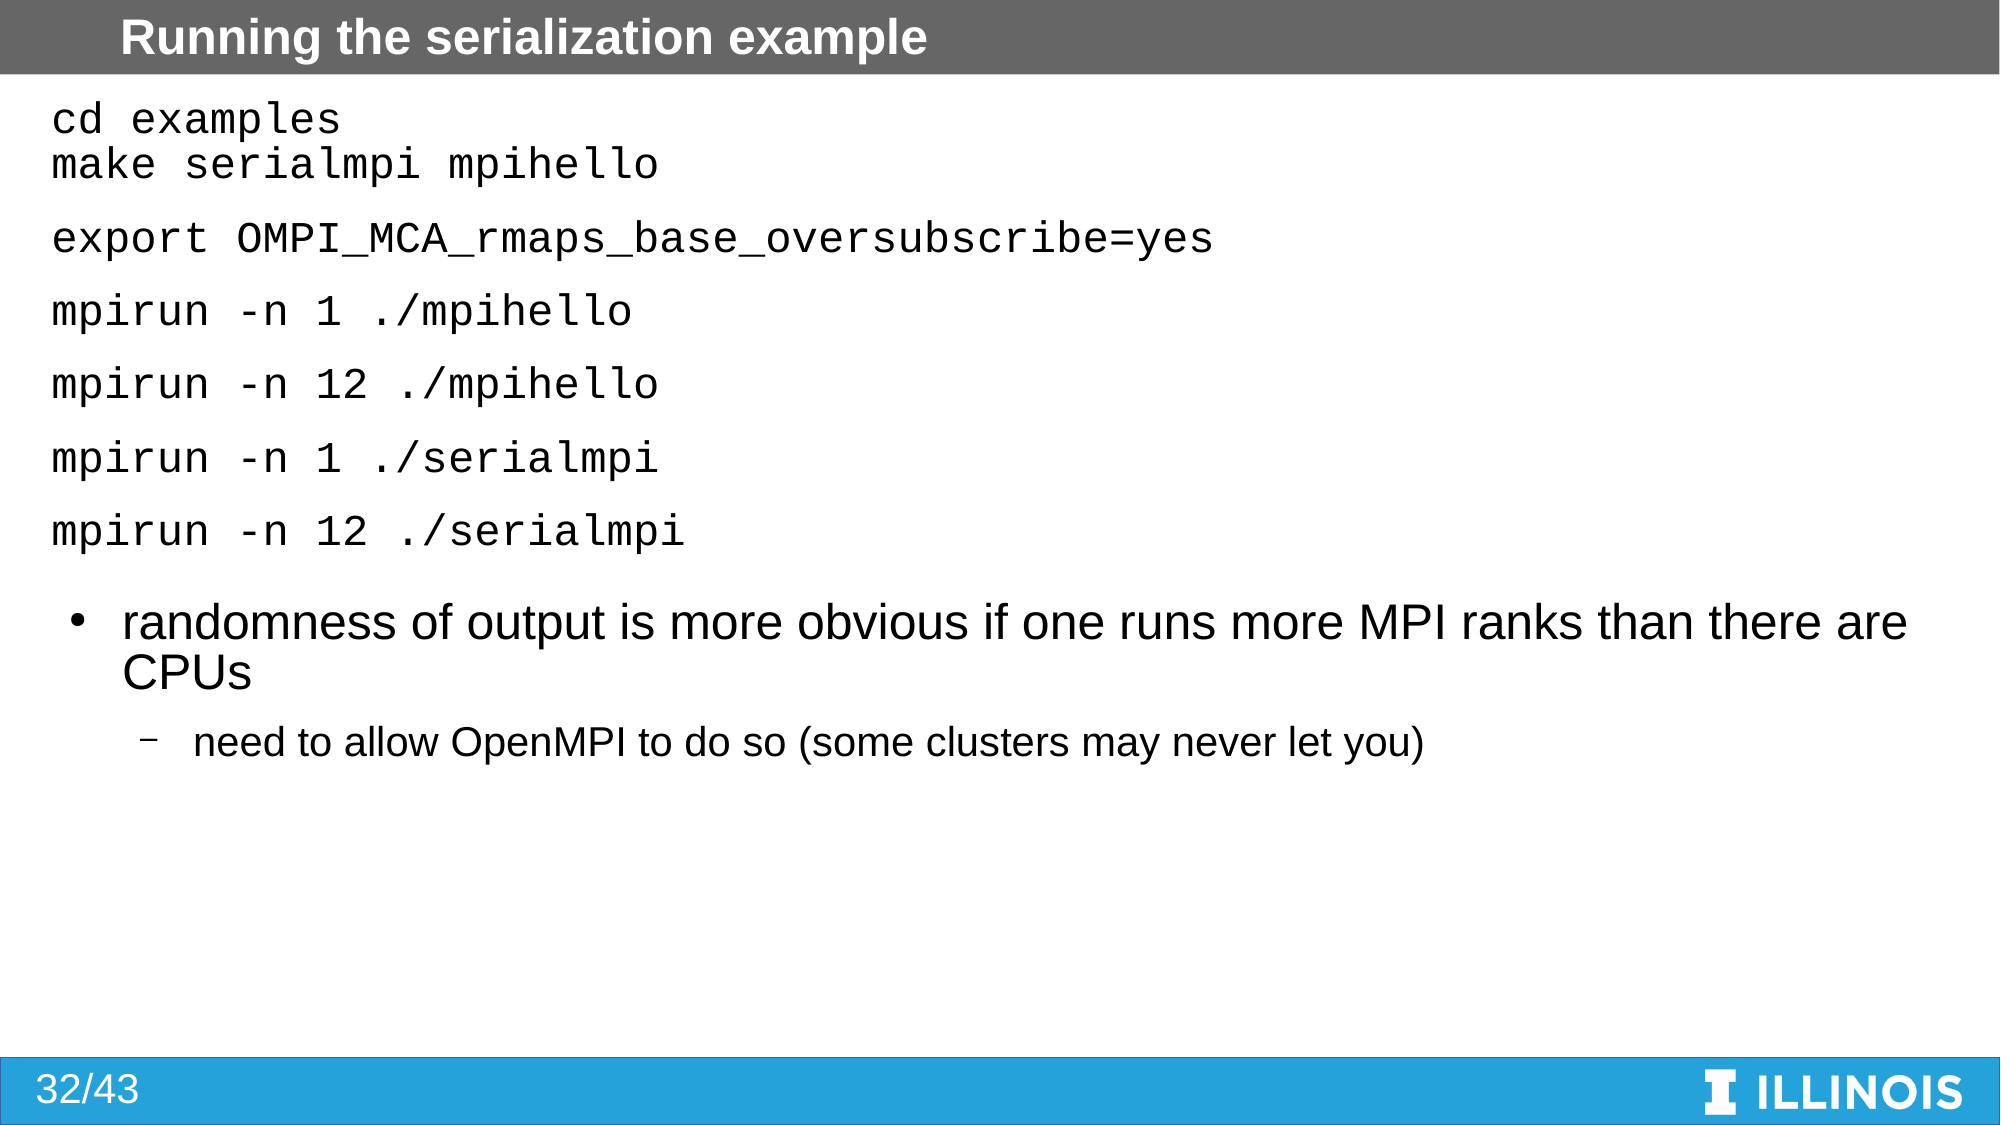

# Running the serialization example
cd examples
make serialmpi mpihello
export OMPI_MCA_rmaps_base_oversubscribe=yes
mpirun -n 1 ./mpihello
mpirun -n 12 ./mpihello
mpirun -n 1 ./serialmpi
mpirun -n 12 ./serialmpi
randomness of output is more obvious if one runs more MPI ranks than there are CPUs
need to allow OpenMPI to do so (some clusters may never let you)